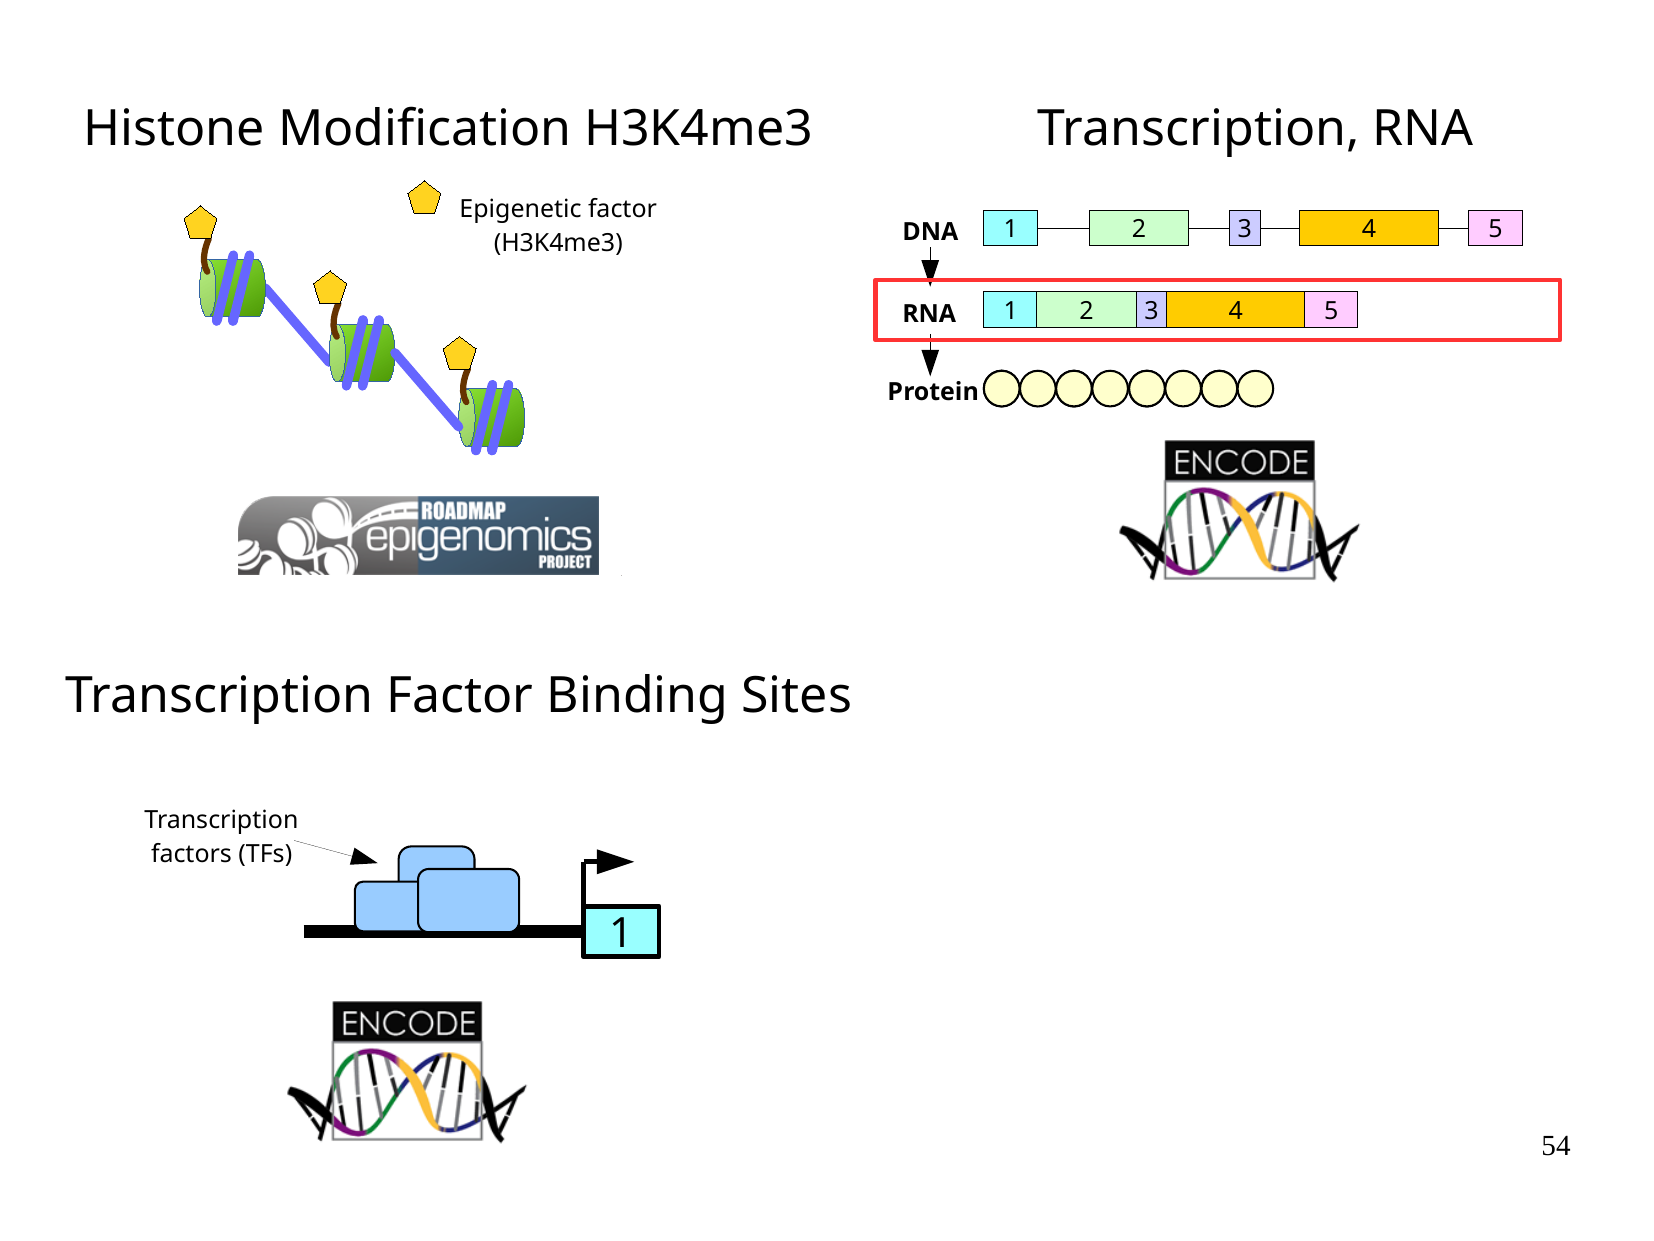

Histone Modification H3K4me3
Transcription, RNA
Epigenetic factor
(H3K4me3)
DNA
1
2
3
4
5
RNA
1
2
3
4
5
Protein
Transcription Factor Binding Sites
Transcription
factors (TFs)
1
54